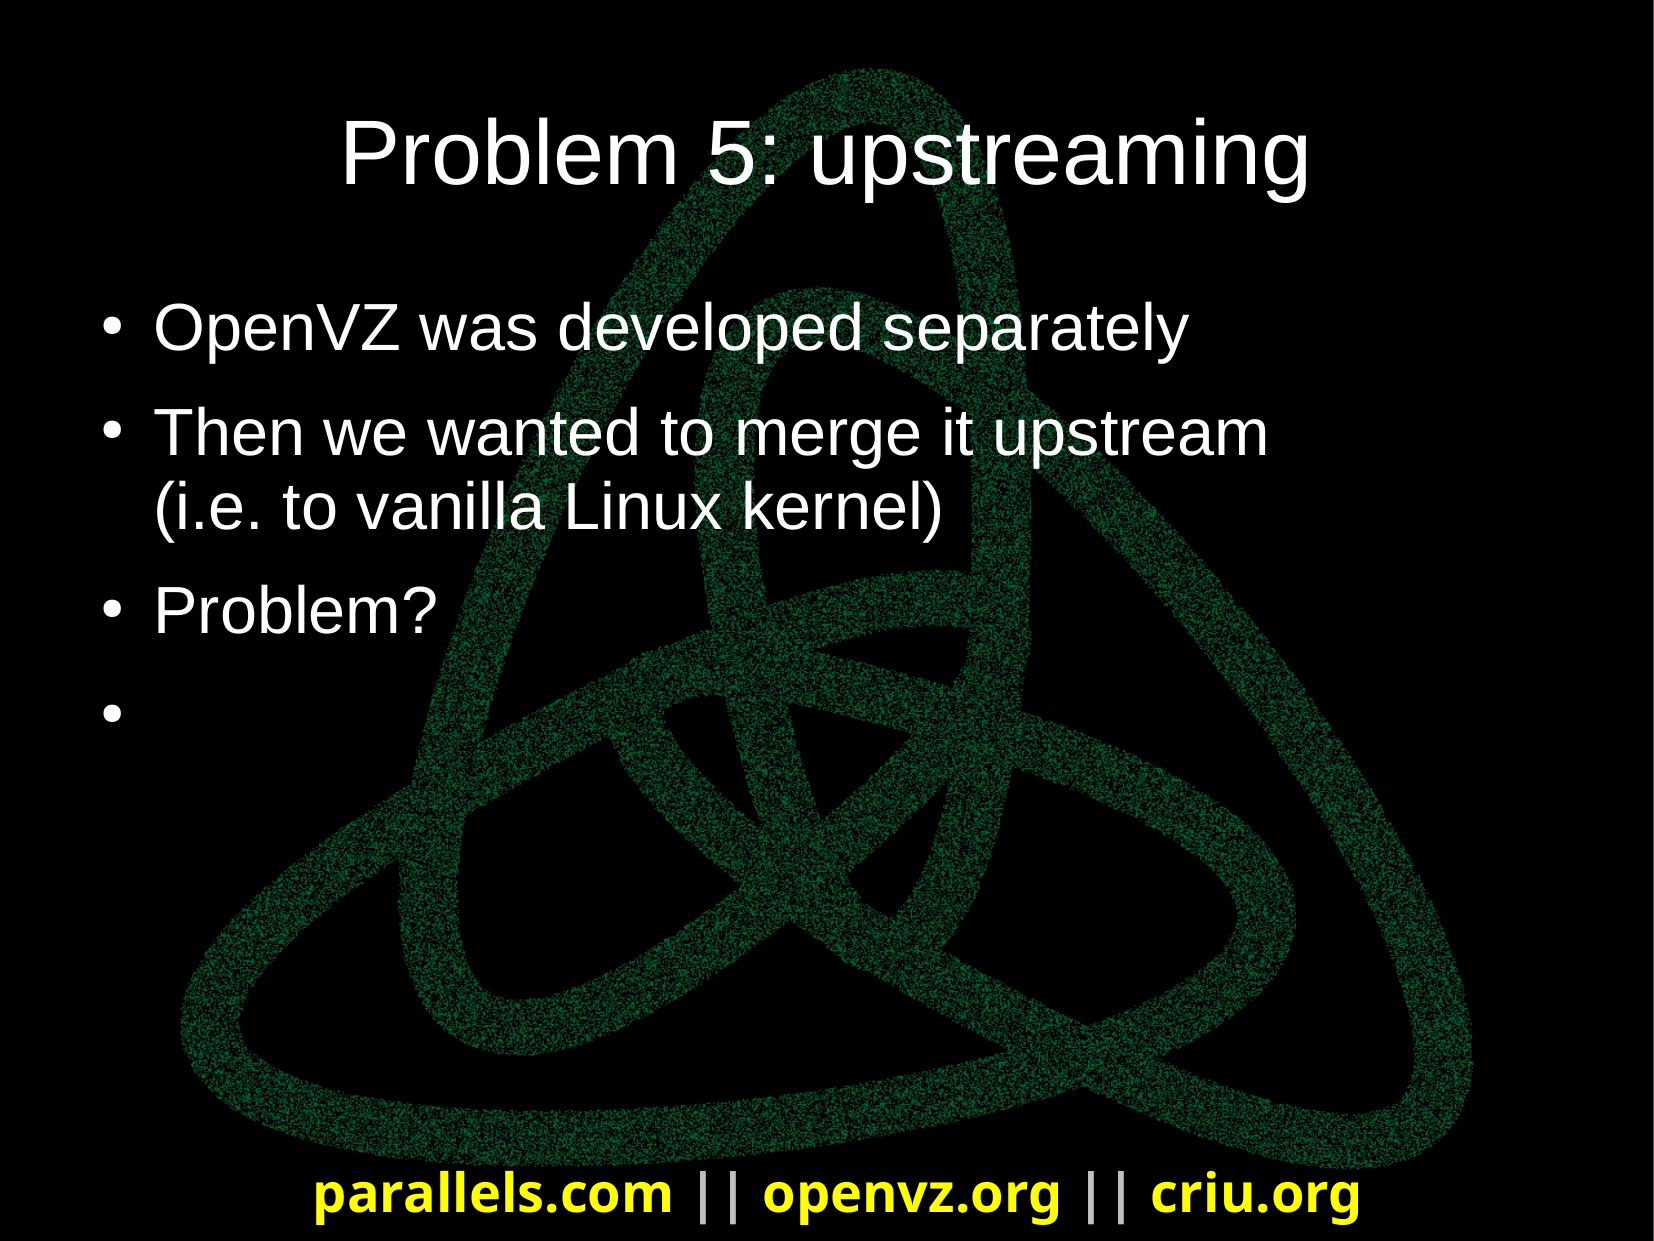

# Problem 5: upstreaming
OpenVZ was developed separately
Then we wanted to merge it upstream
(i.e. to vanilla Linux kernel)
Problem?